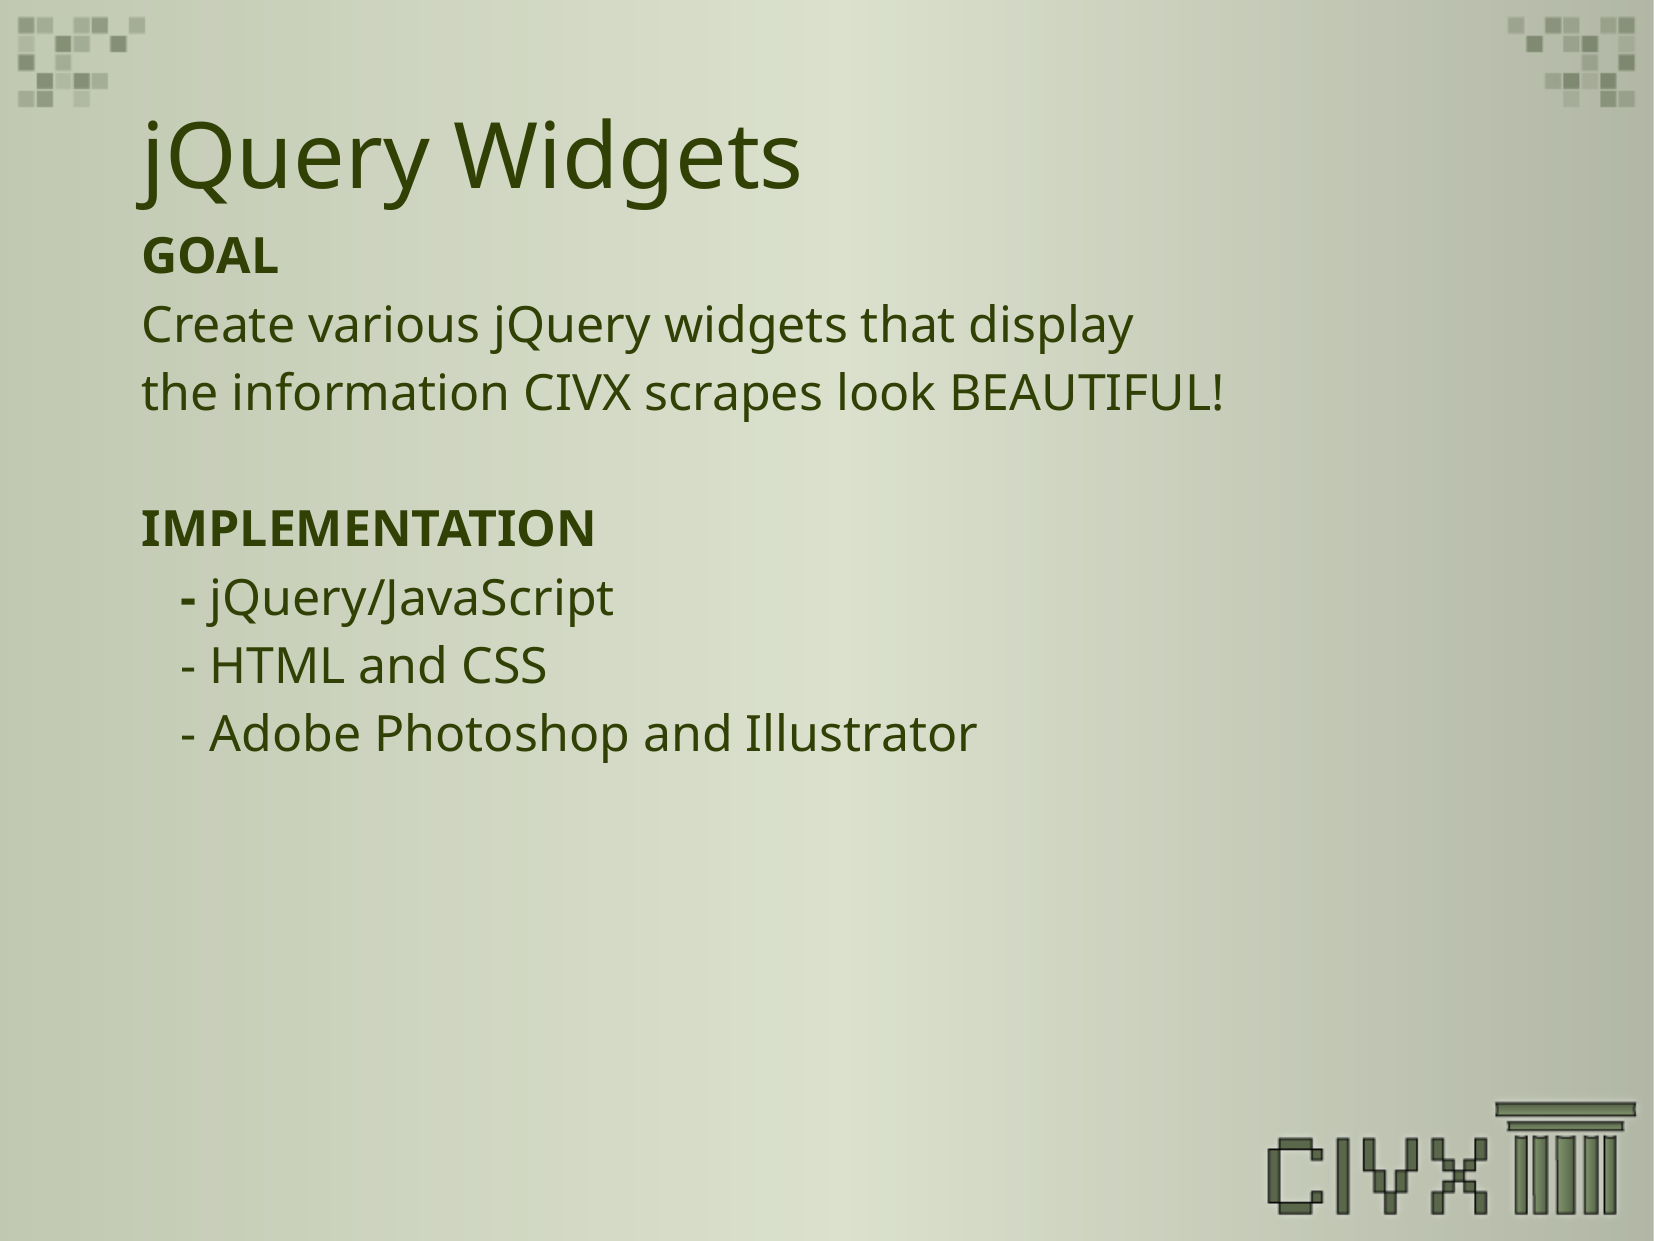

# jQuery Widgets
GOAL
Create various jQuery widgets that display
the information CIVX scrapes look BEAUTIFUL!
IMPLEMENTATION
 - jQuery/JavaScript
 - HTML and CSS
 - Adobe Photoshop and Illustrator